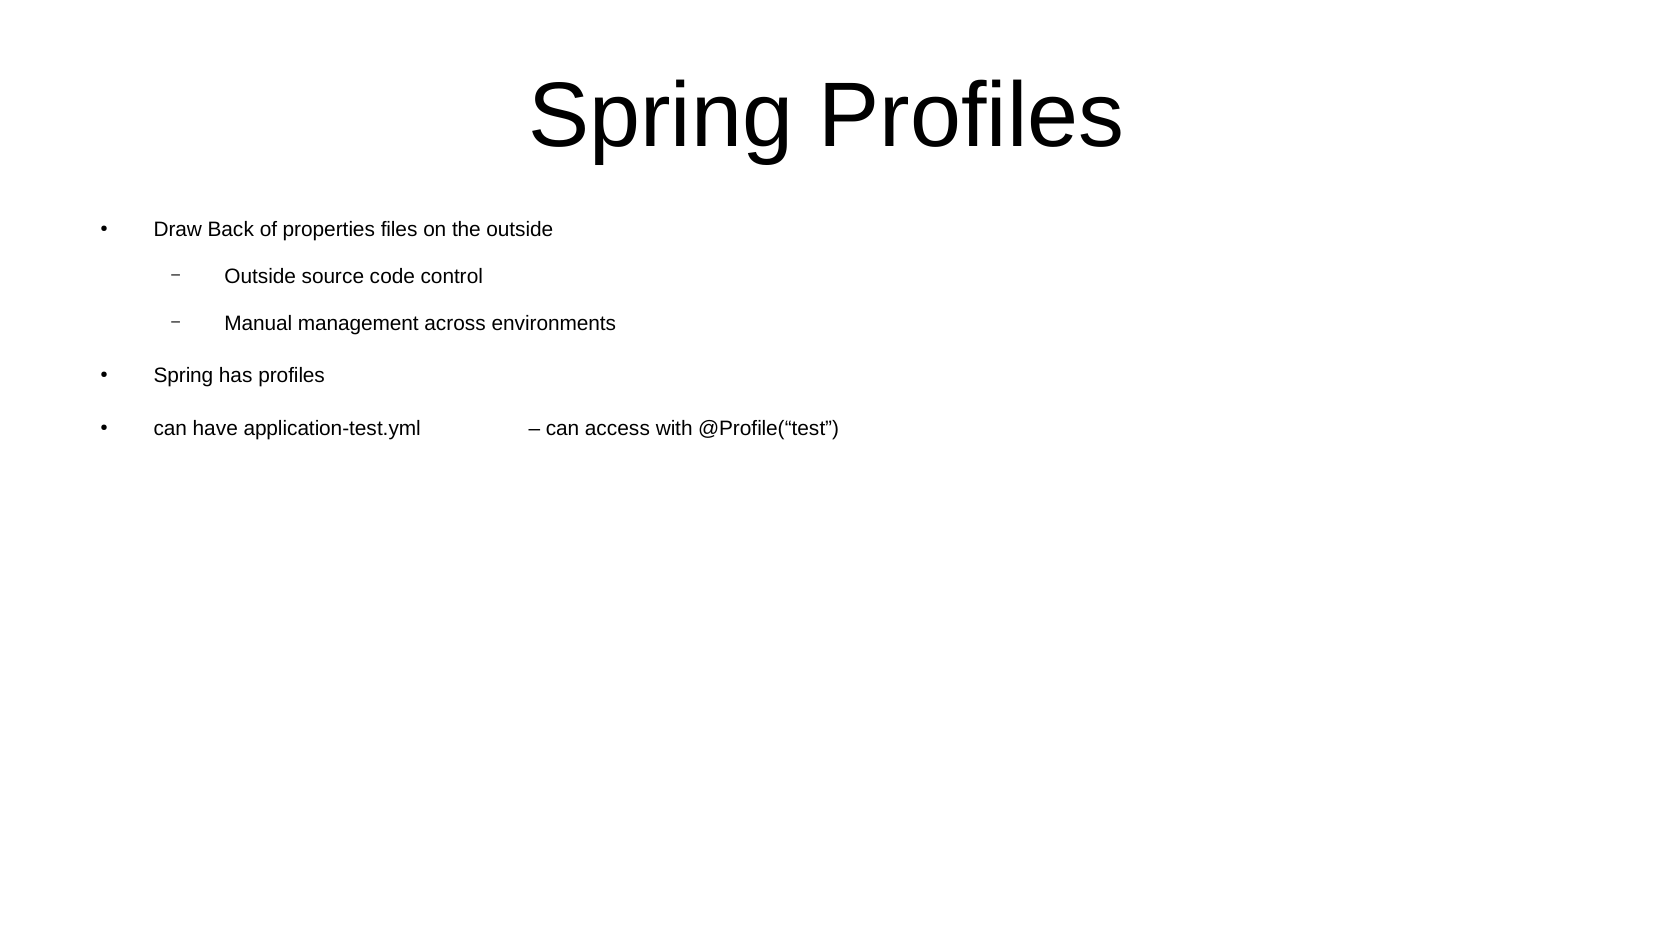

# Spring Profiles
Draw Back of properties files on the outside
Outside source code control
Manual management across environments
Spring has profiles
can have application-test.yml		– can access with @Profile(“test”)